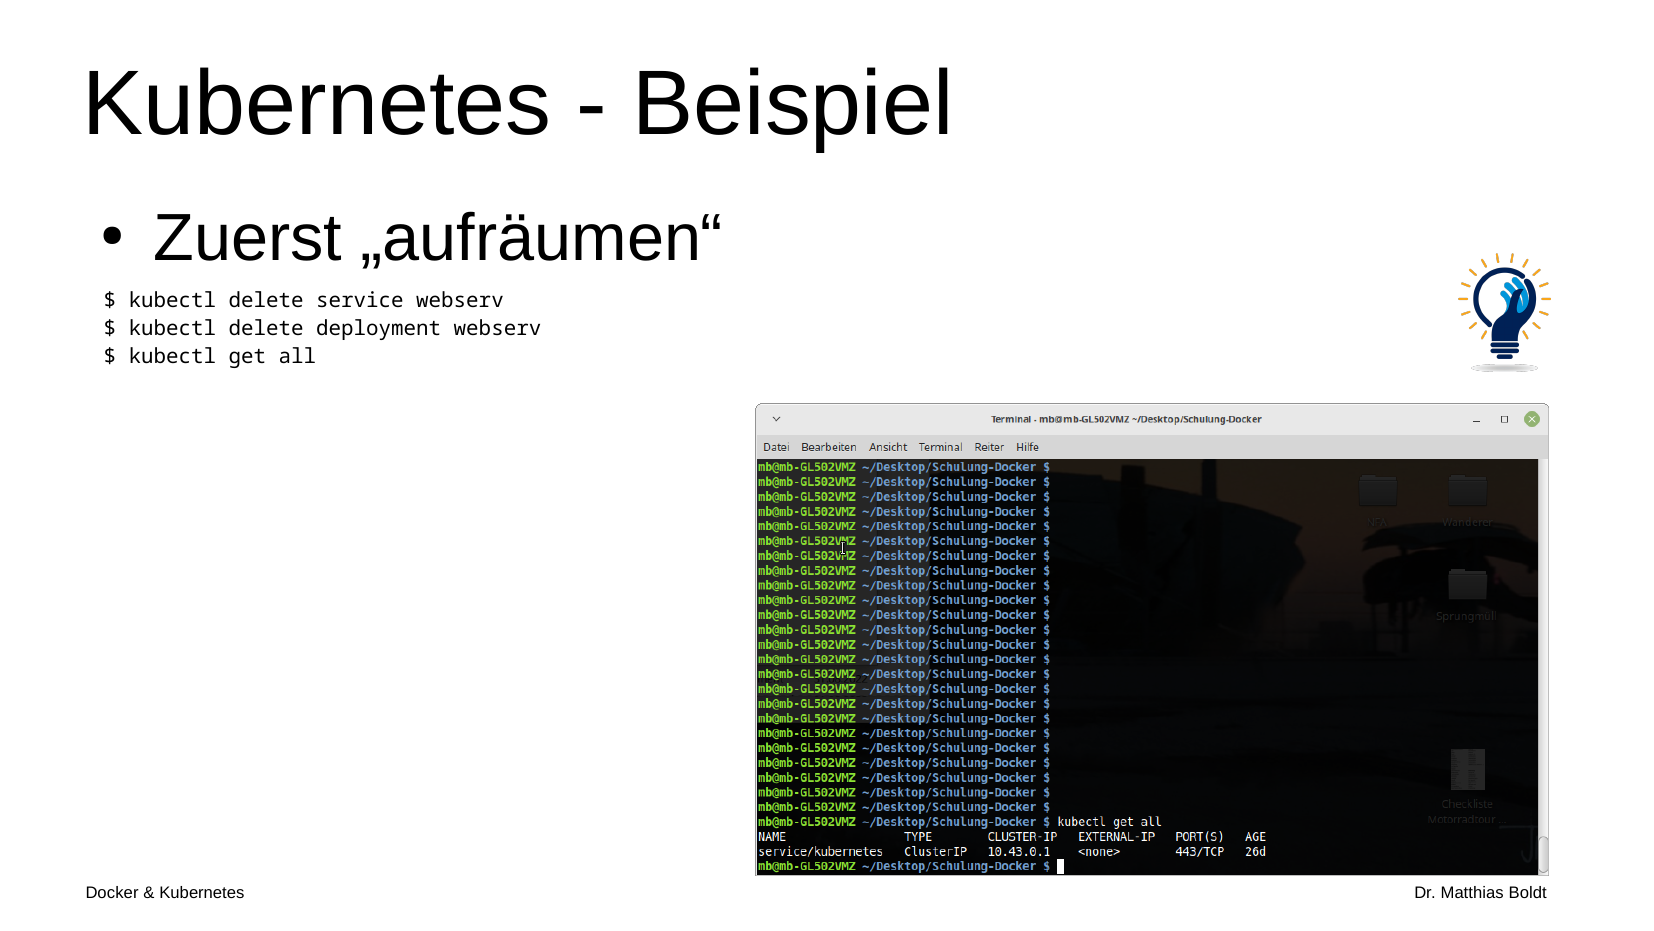

# Kubernetes - Beispiel
Zuerst „aufräumen“
$ kubectl delete service webserv
$ kubectl delete deployment webserv
$ kubectl get all
Docker & Kubernetes																Dr. Matthias Boldt